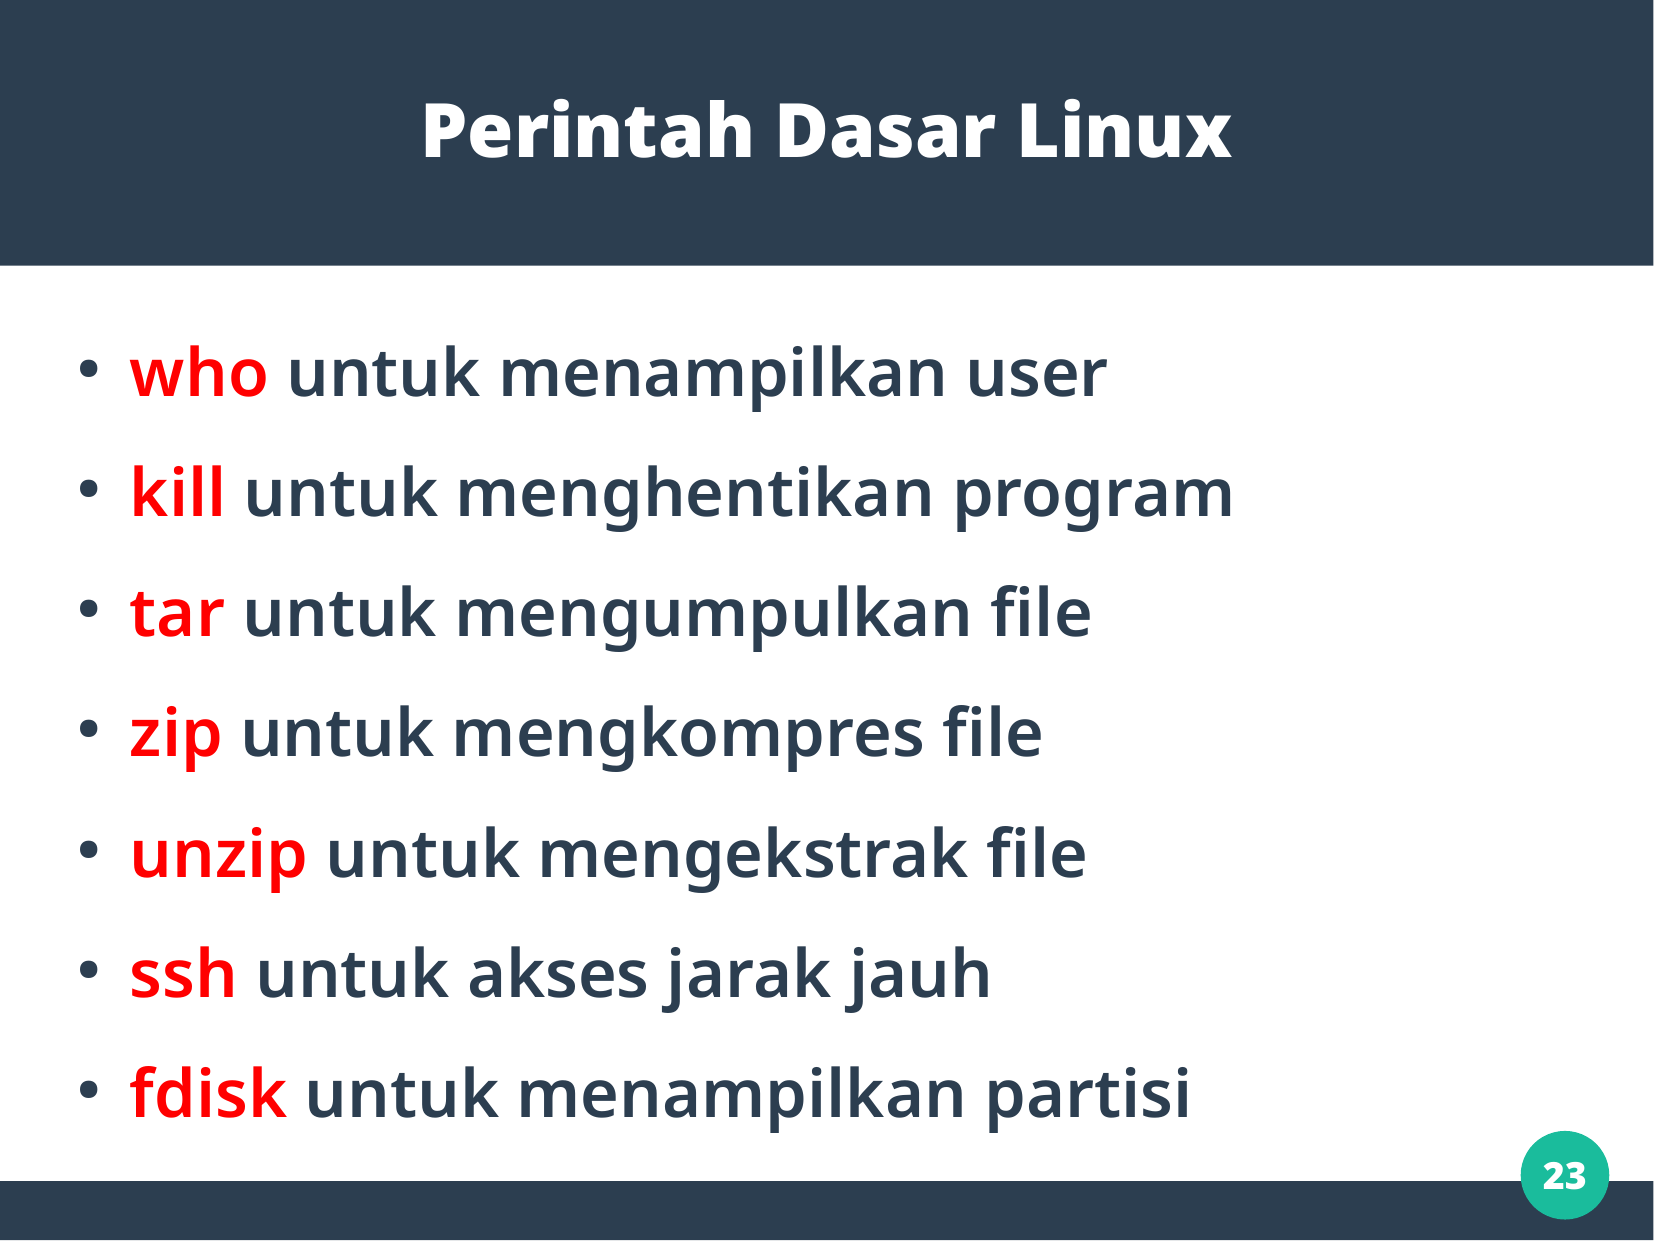

Perintah Dasar Linux
# who untuk menampilkan user
kill untuk menghentikan program
tar untuk mengumpulkan file
zip untuk mengkompres file
unzip untuk mengekstrak file
ssh untuk akses jarak jauh
fdisk untuk menampilkan partisi
23